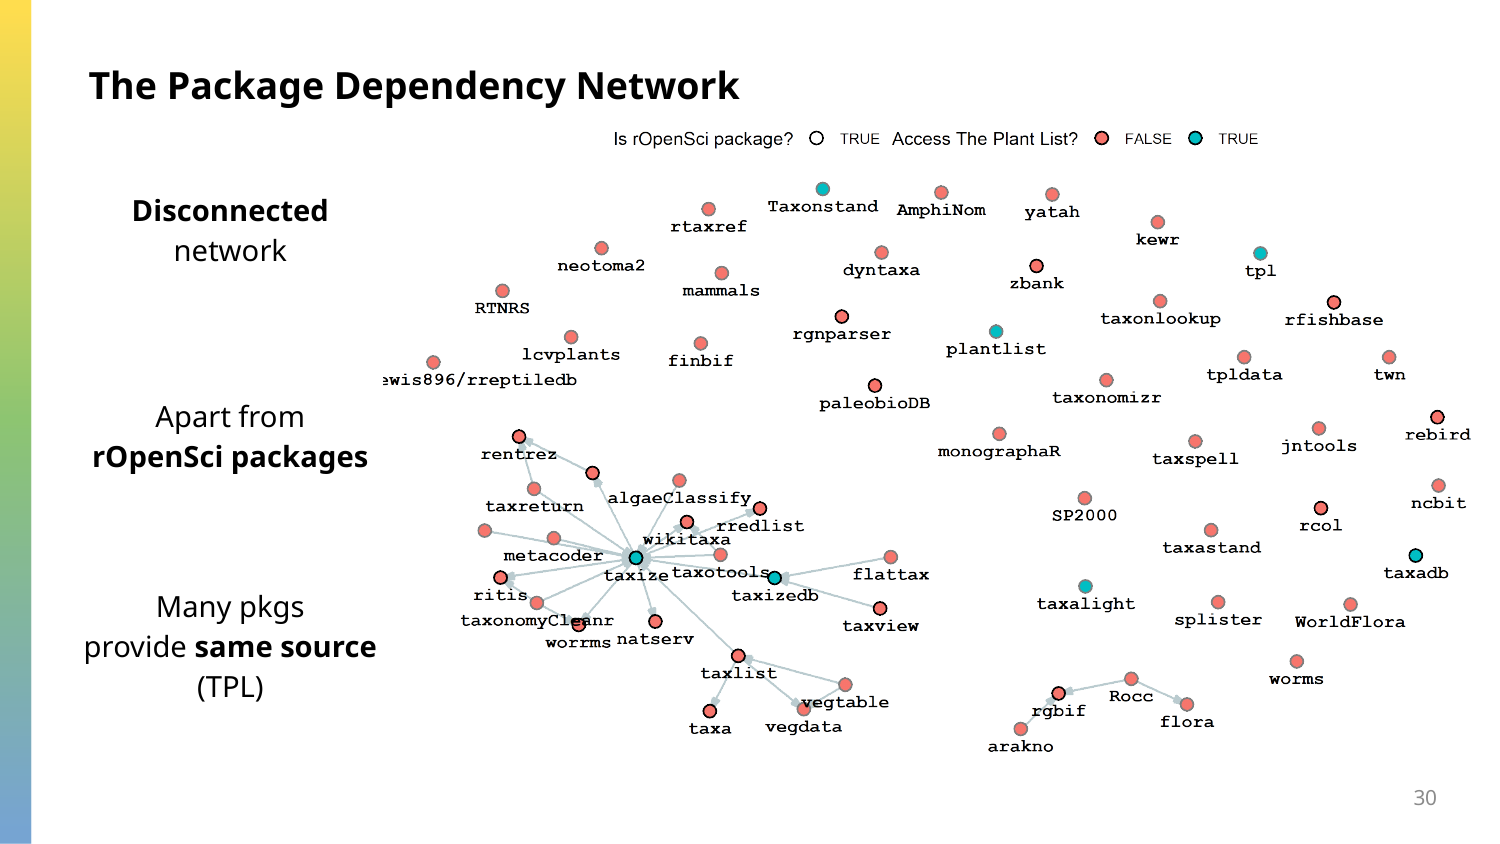

# The Package Dependency Network
Disconnected network
Apart from
rOpenSci packages
Many pkgs
provide same source
(TPL)
30